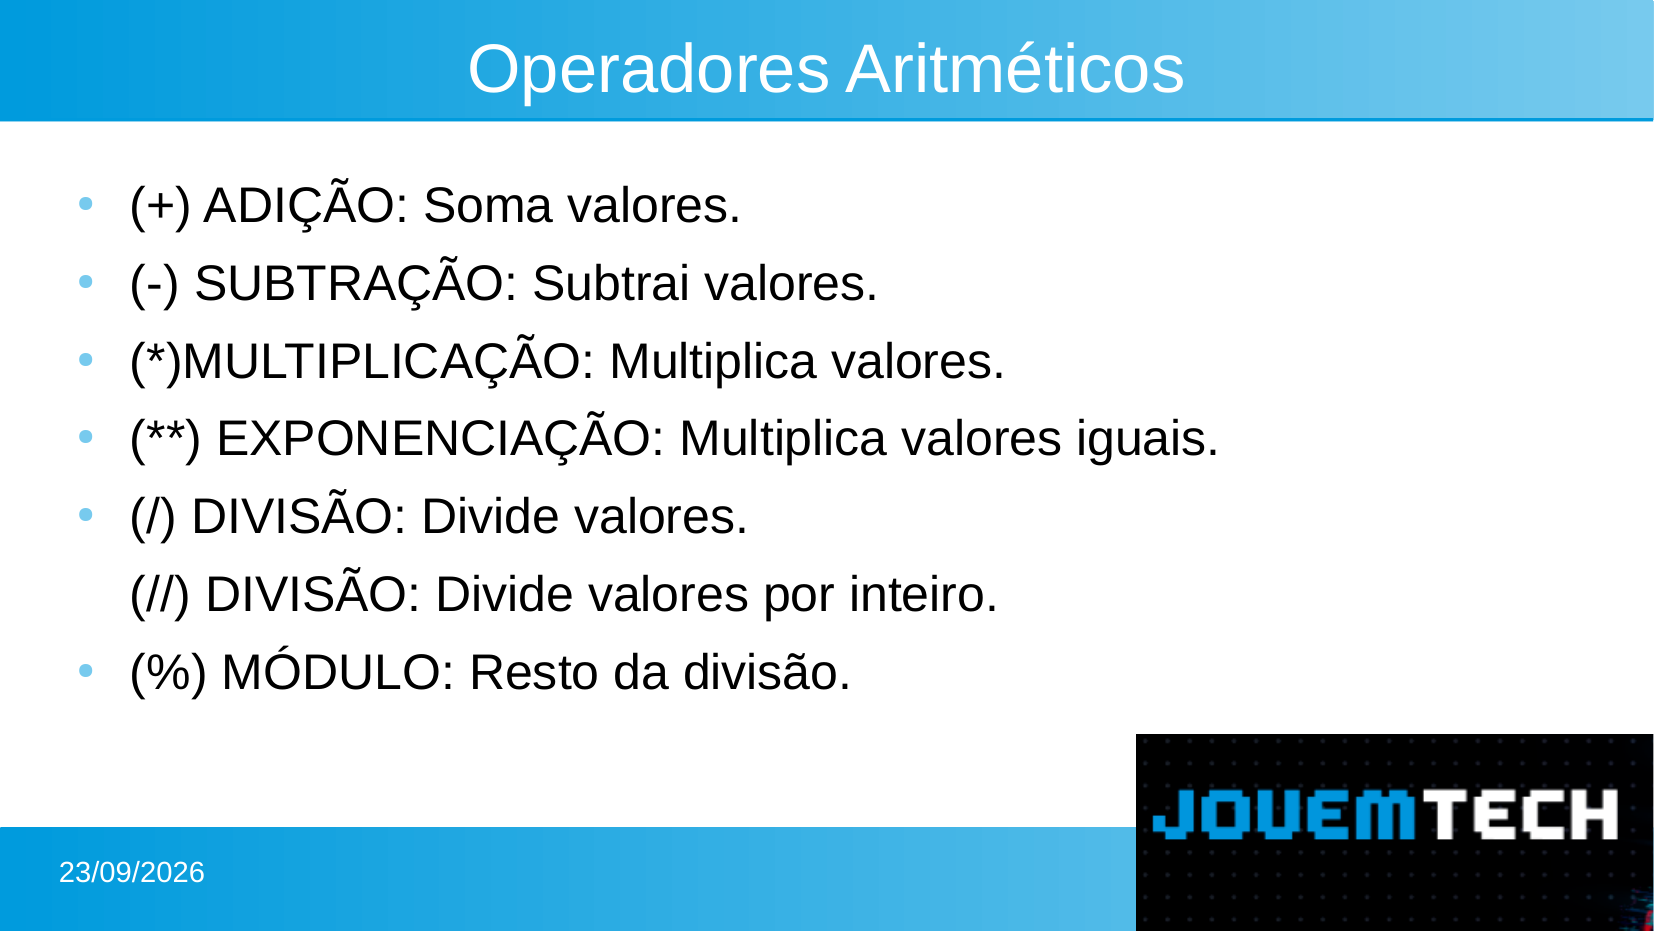

# Operadores Aritméticos
(+) ADIÇÃO: Soma valores.
(-) SUBTRAÇÃO: Subtrai valores.
(*)MULTIPLICAÇÃO: Multiplica valores.
(**) EXPONENCIAÇÃO: Multiplica valores iguais.
(/) DIVISÃO: Divide valores.
(//) DIVISÃO: Divide valores por inteiro.
(%) MÓDULO: Resto da divisão.
2